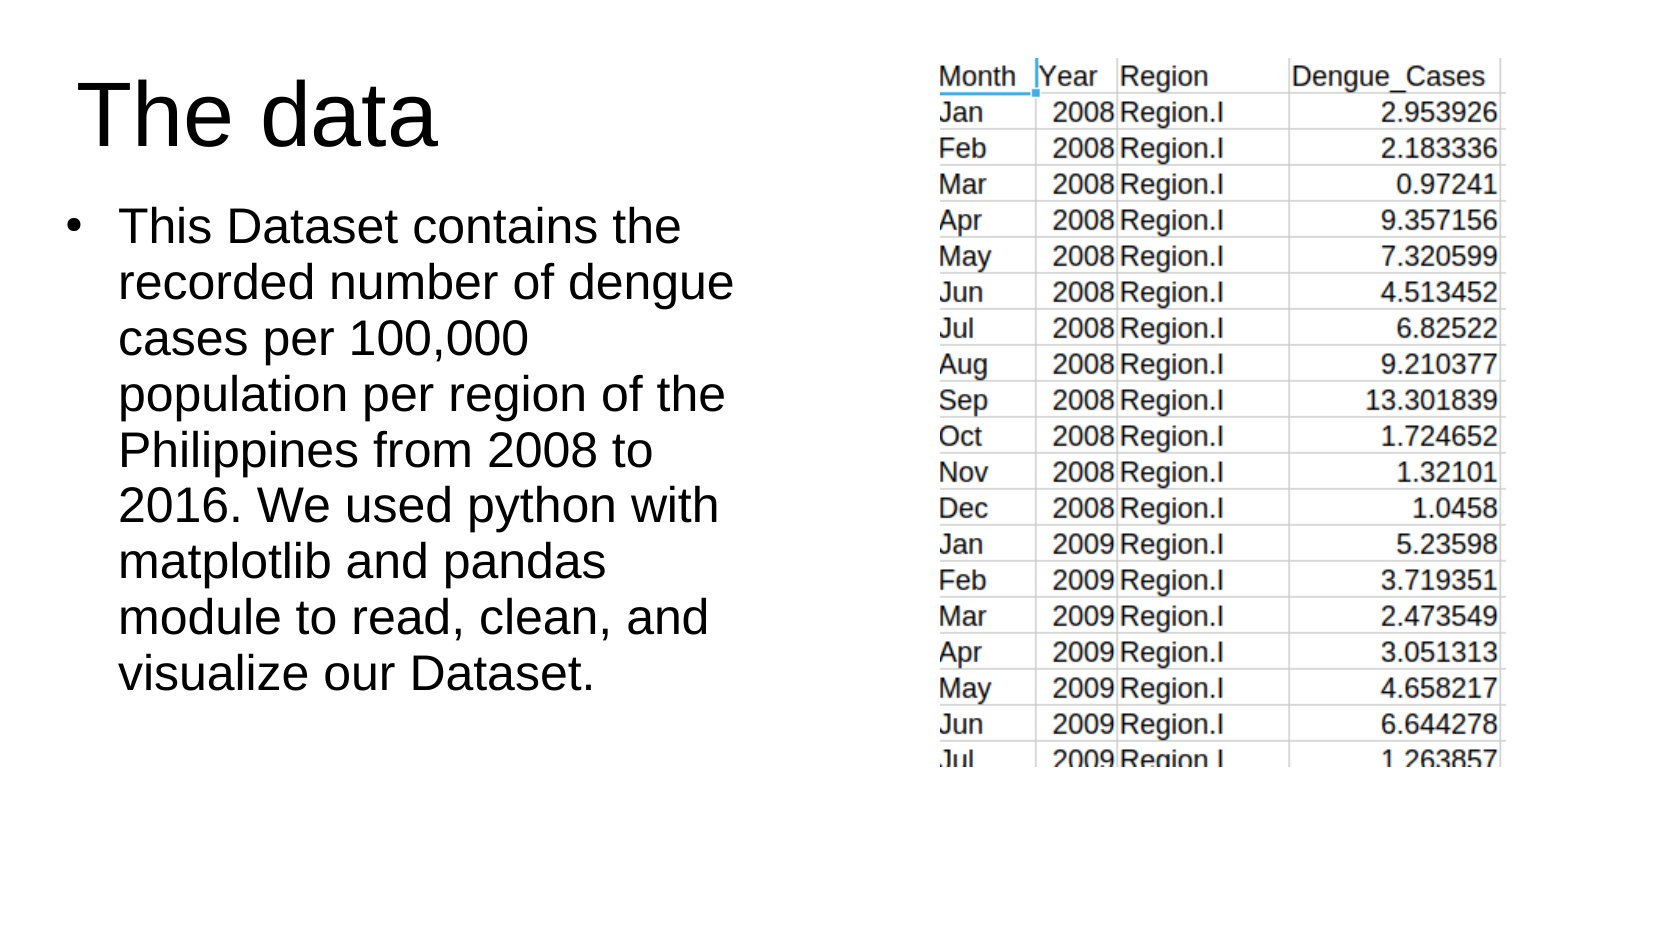

# The data
This Dataset contains the recorded number of dengue cases per 100,000 population per region of the Philippines from 2008 to 2016. We used python with matplotlib and pandas module to read, clean, and visualize our Dataset.